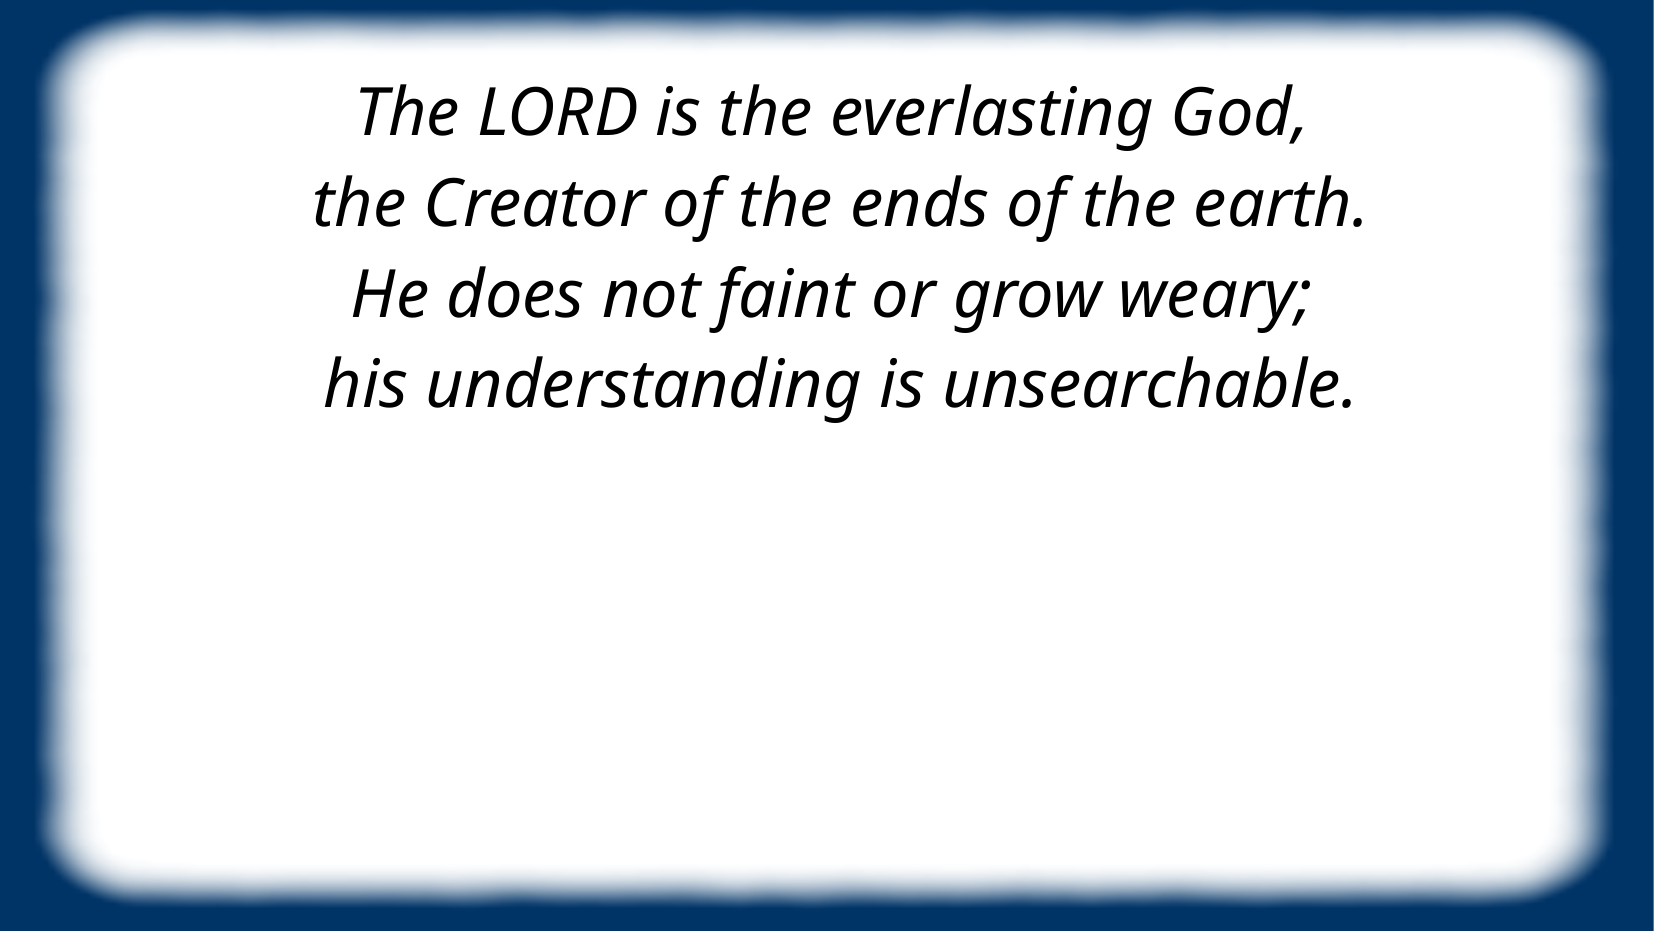

The LORD is the everlasting God,
the Creator of the ends of the earth.
He does not faint or grow weary;
his understanding is unsearchable.